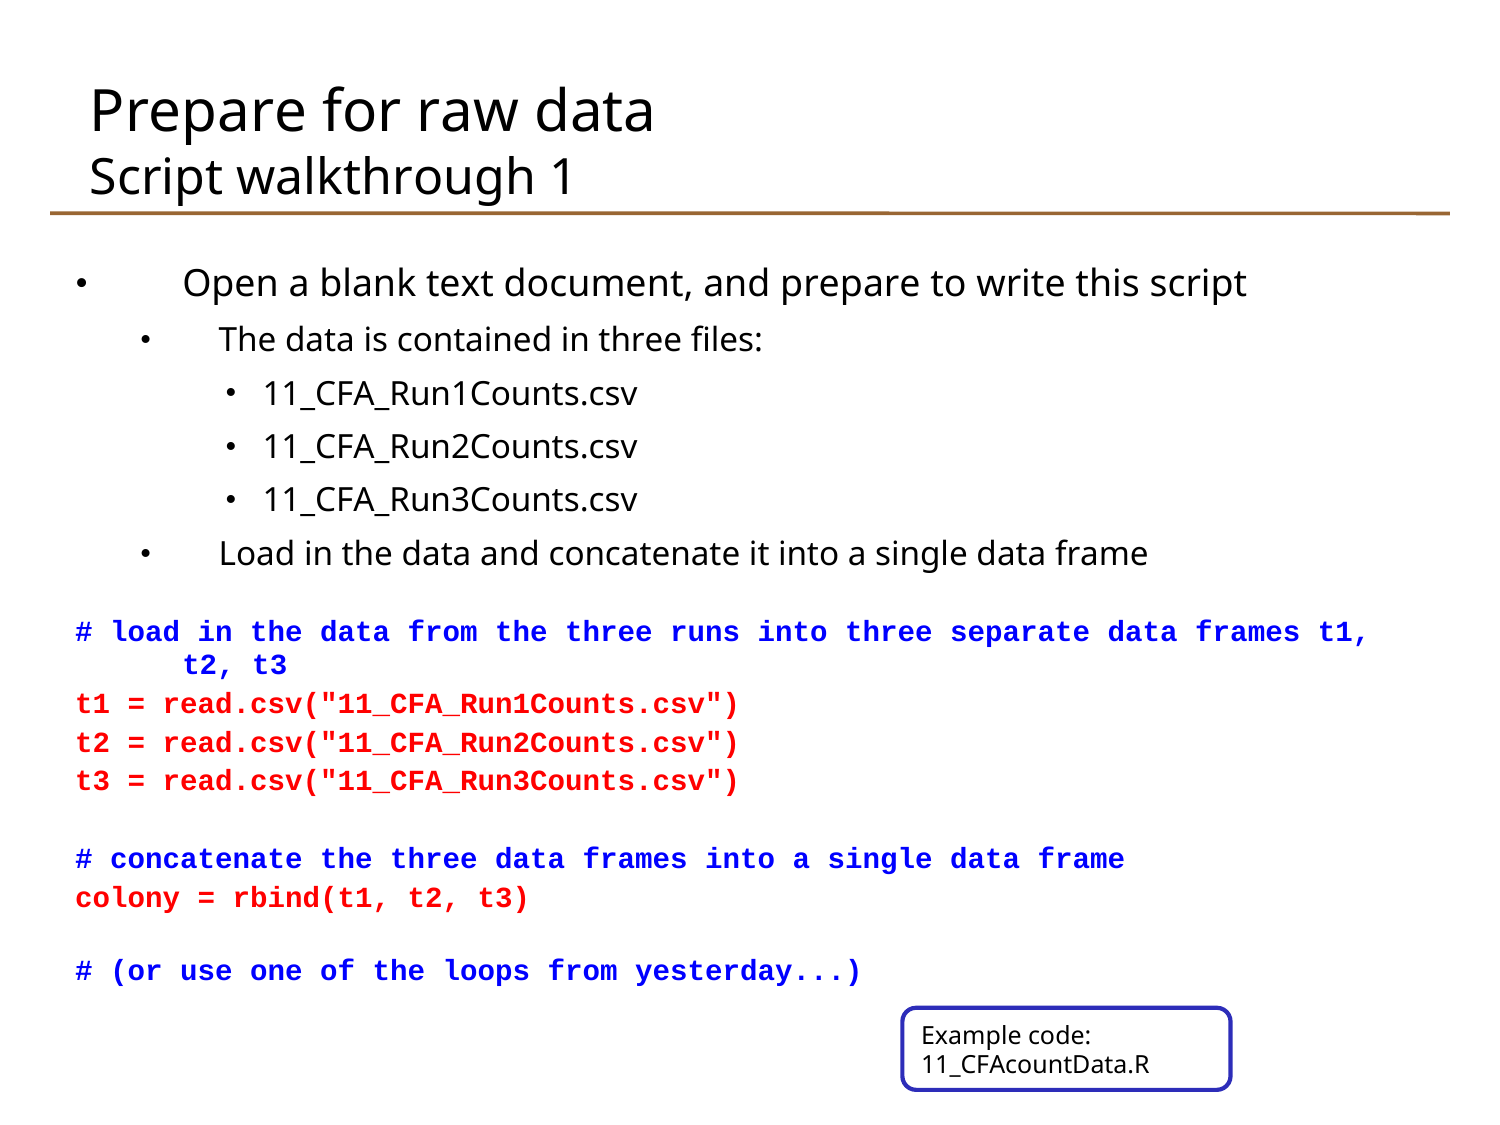

Prepare for raw data
Script walkthrough 1
Open a blank text document, and prepare to write this script
The data is contained in three files:
11_CFA_Run1Counts.csv
11_CFA_Run2Counts.csv
11_CFA_Run3Counts.csv
Load in the data and concatenate it into a single data frame
# load in the data from the three runs into three separate data frames t1, t2, t3
t1 = read.csv("11_CFA_Run1Counts.csv")
t2 = read.csv("11_CFA_Run2Counts.csv")
t3 = read.csv("11_CFA_Run3Counts.csv")
# concatenate the three data frames into a single data frame
colony = rbind(t1, t2, t3)
# (or use one of the loops from yesterday...)
Example code:
11_CFAcountData.R